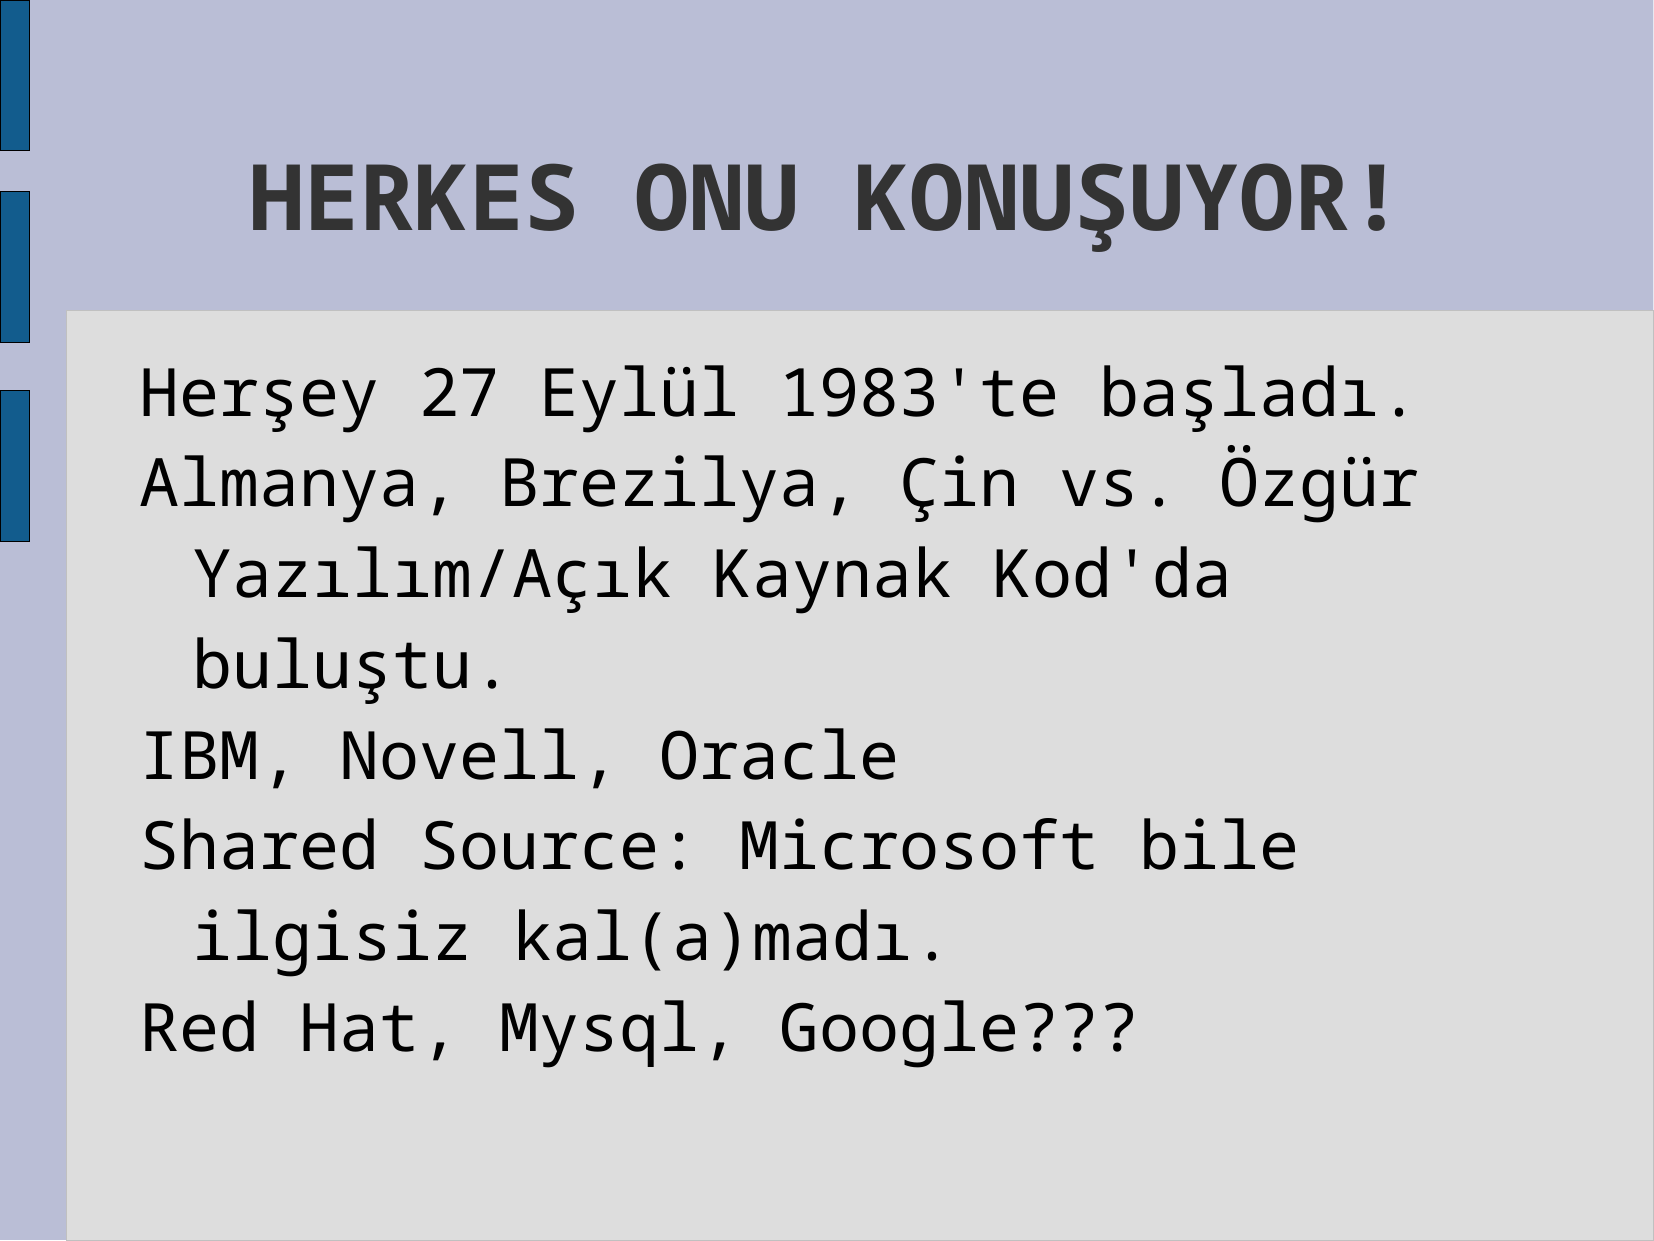

# HERKES ONU KONUŞUYOR!
Herşey 27 Eylül 1983'te başladı.
Almanya, Brezilya, Çin vs. Özgür Yazılım/Açık Kaynak Kod'da buluştu.
IBM, Novell, Oracle
Shared Source: Microsoft bile ilgisiz kal(a)madı.
Red Hat, Mysql, Google???